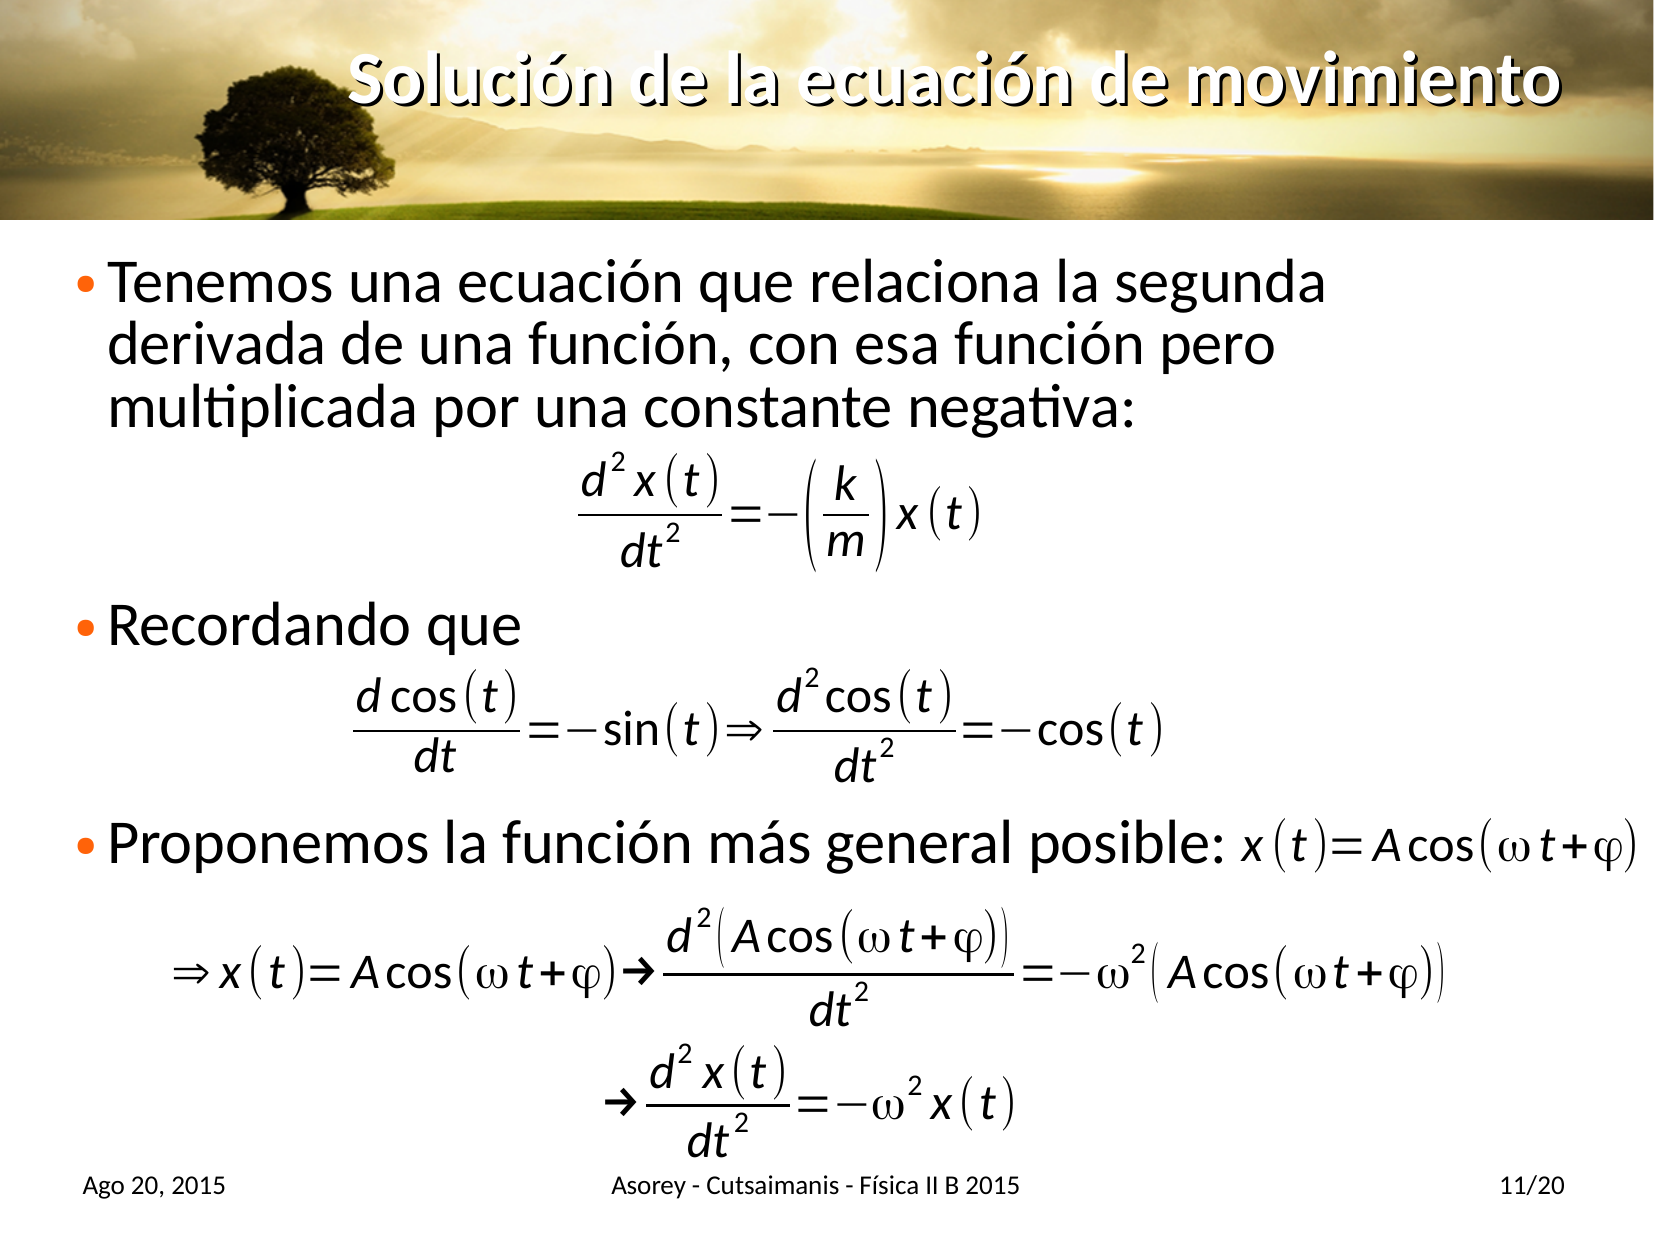

# Solución de la ecuación de movimiento
Tenemos una ecuación que relaciona la segunda derivada de una función, con esa función pero multiplicada por una constante negativa:
Recordando que
Proponemos la función más general posible:
Ago 20, 2015
Asorey - Cutsaimanis - Física II B 2015
11